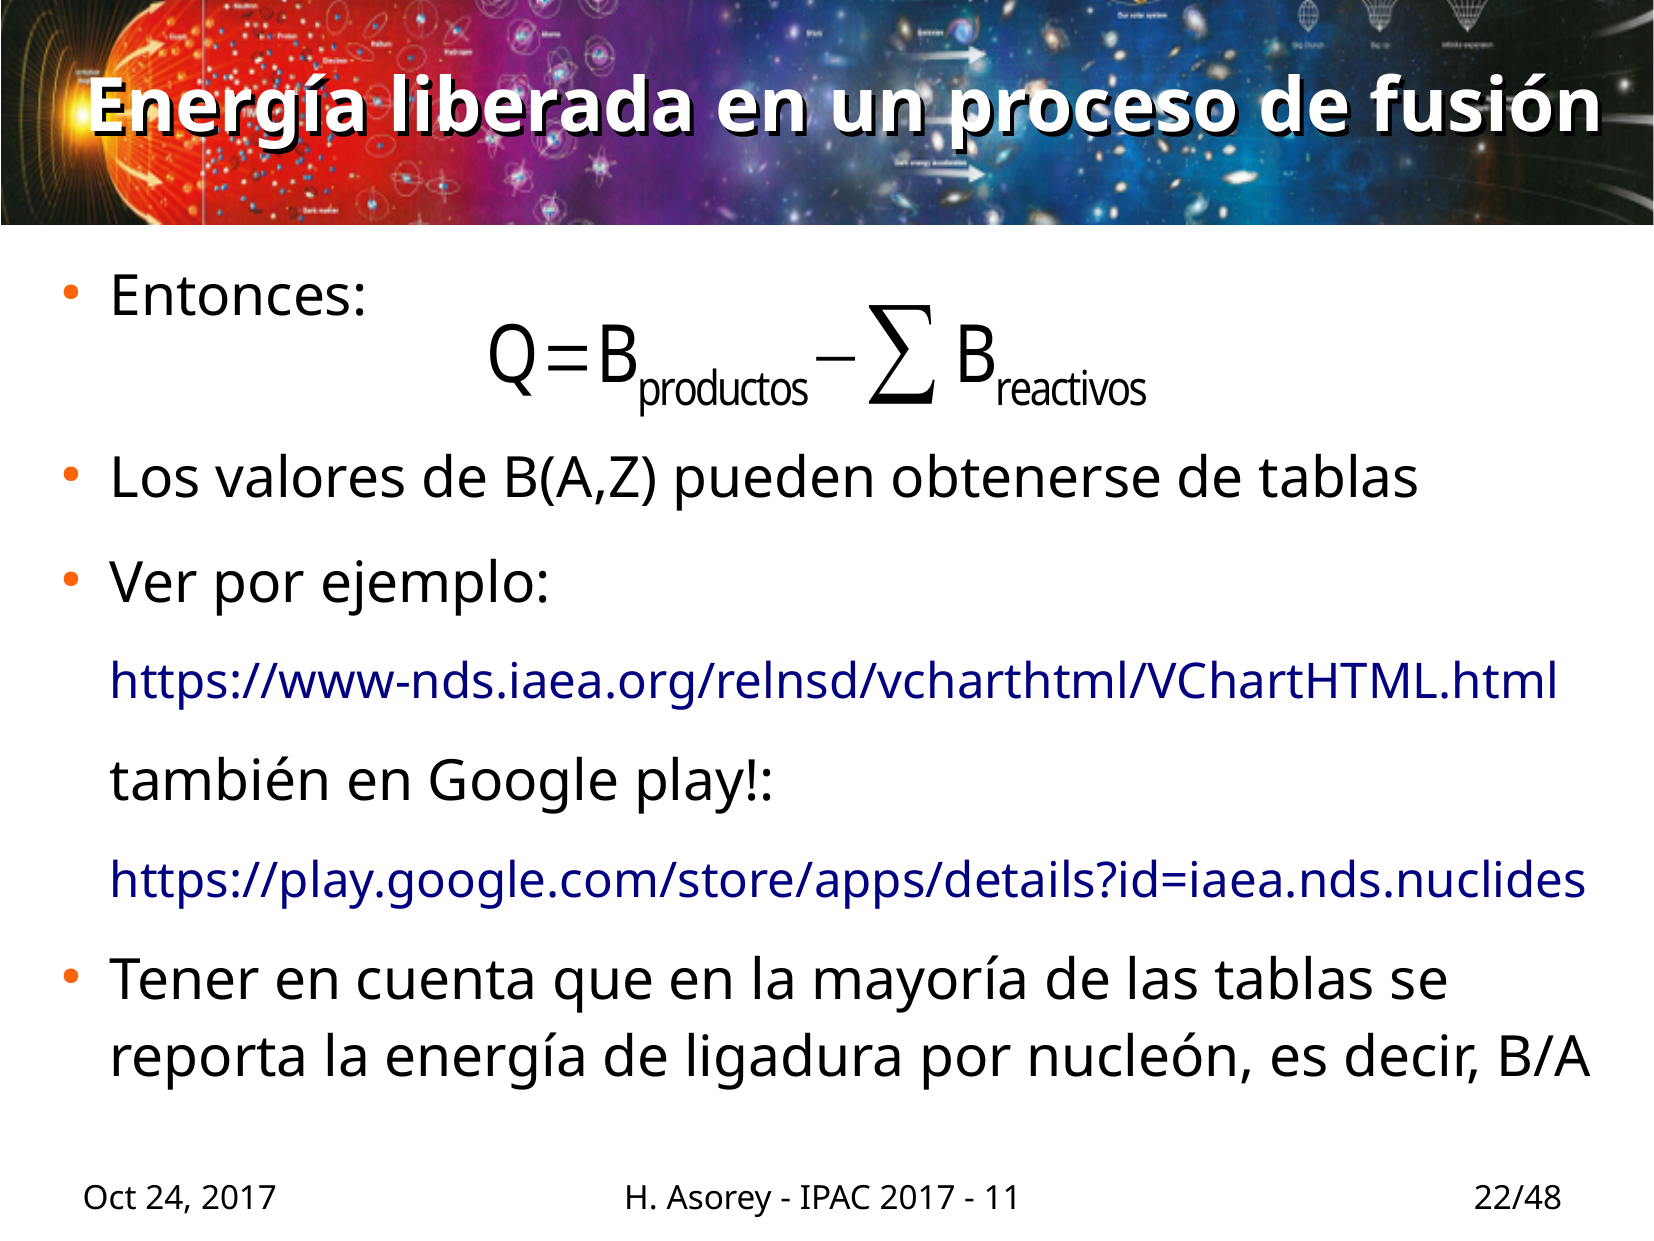

# Energía liberada en un proceso de fusión
Entonces:
Los valores de B(A,Z) pueden obtenerse de tablas
Ver por ejemplo:
https://www-nds.iaea.org/relnsd/vcharthtml/VChartHTML.html
también en Google play!:
https://play.google.com/store/apps/details?id=iaea.nds.nuclides
Tener en cuenta que en la mayoría de las tablas se reporta la energía de ligadura por nucleón, es decir, B/A
Oct 24, 2017
H. Asorey - IPAC 2017 - 11
22